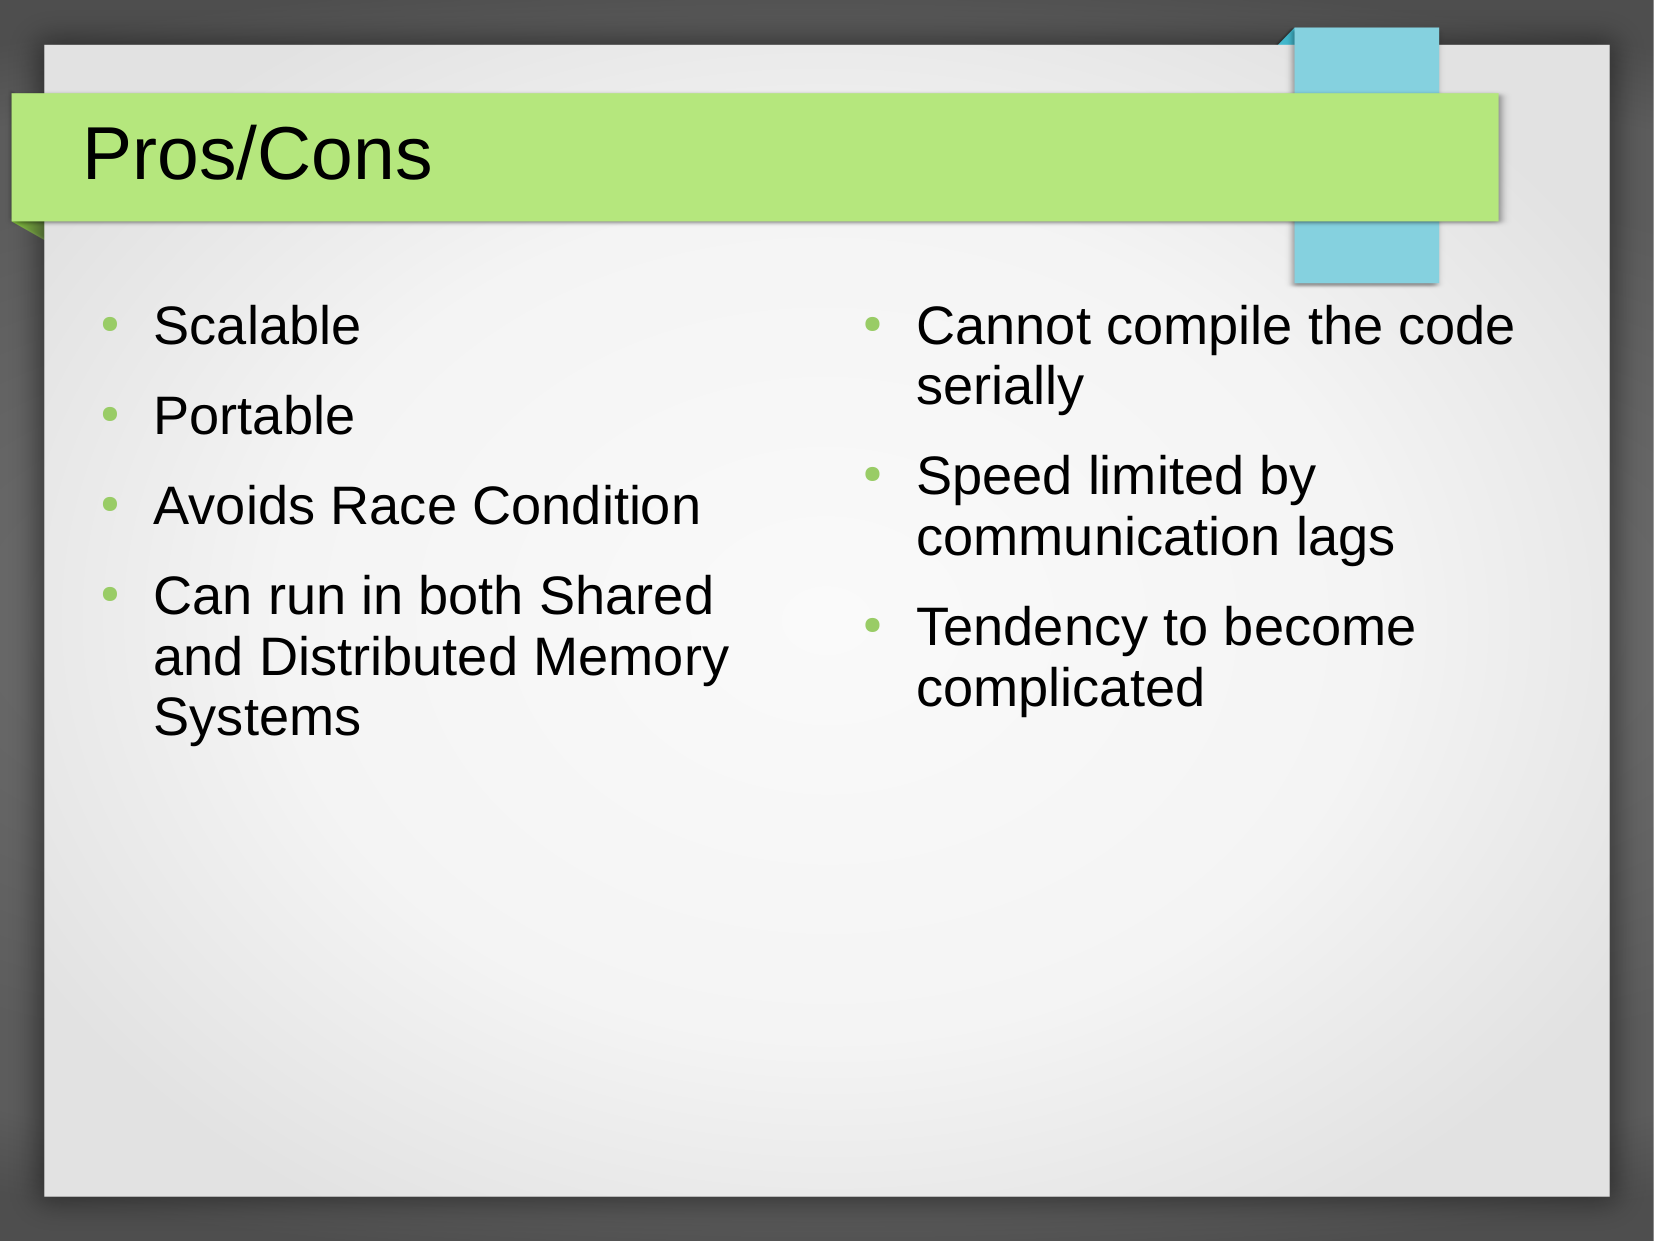

# Pros/Cons
Scalable
Portable
Avoids Race Condition
Can run in both Shared and Distributed Memory Systems
Cannot compile the code serially
Speed limited by communication lags
Tendency to become complicated